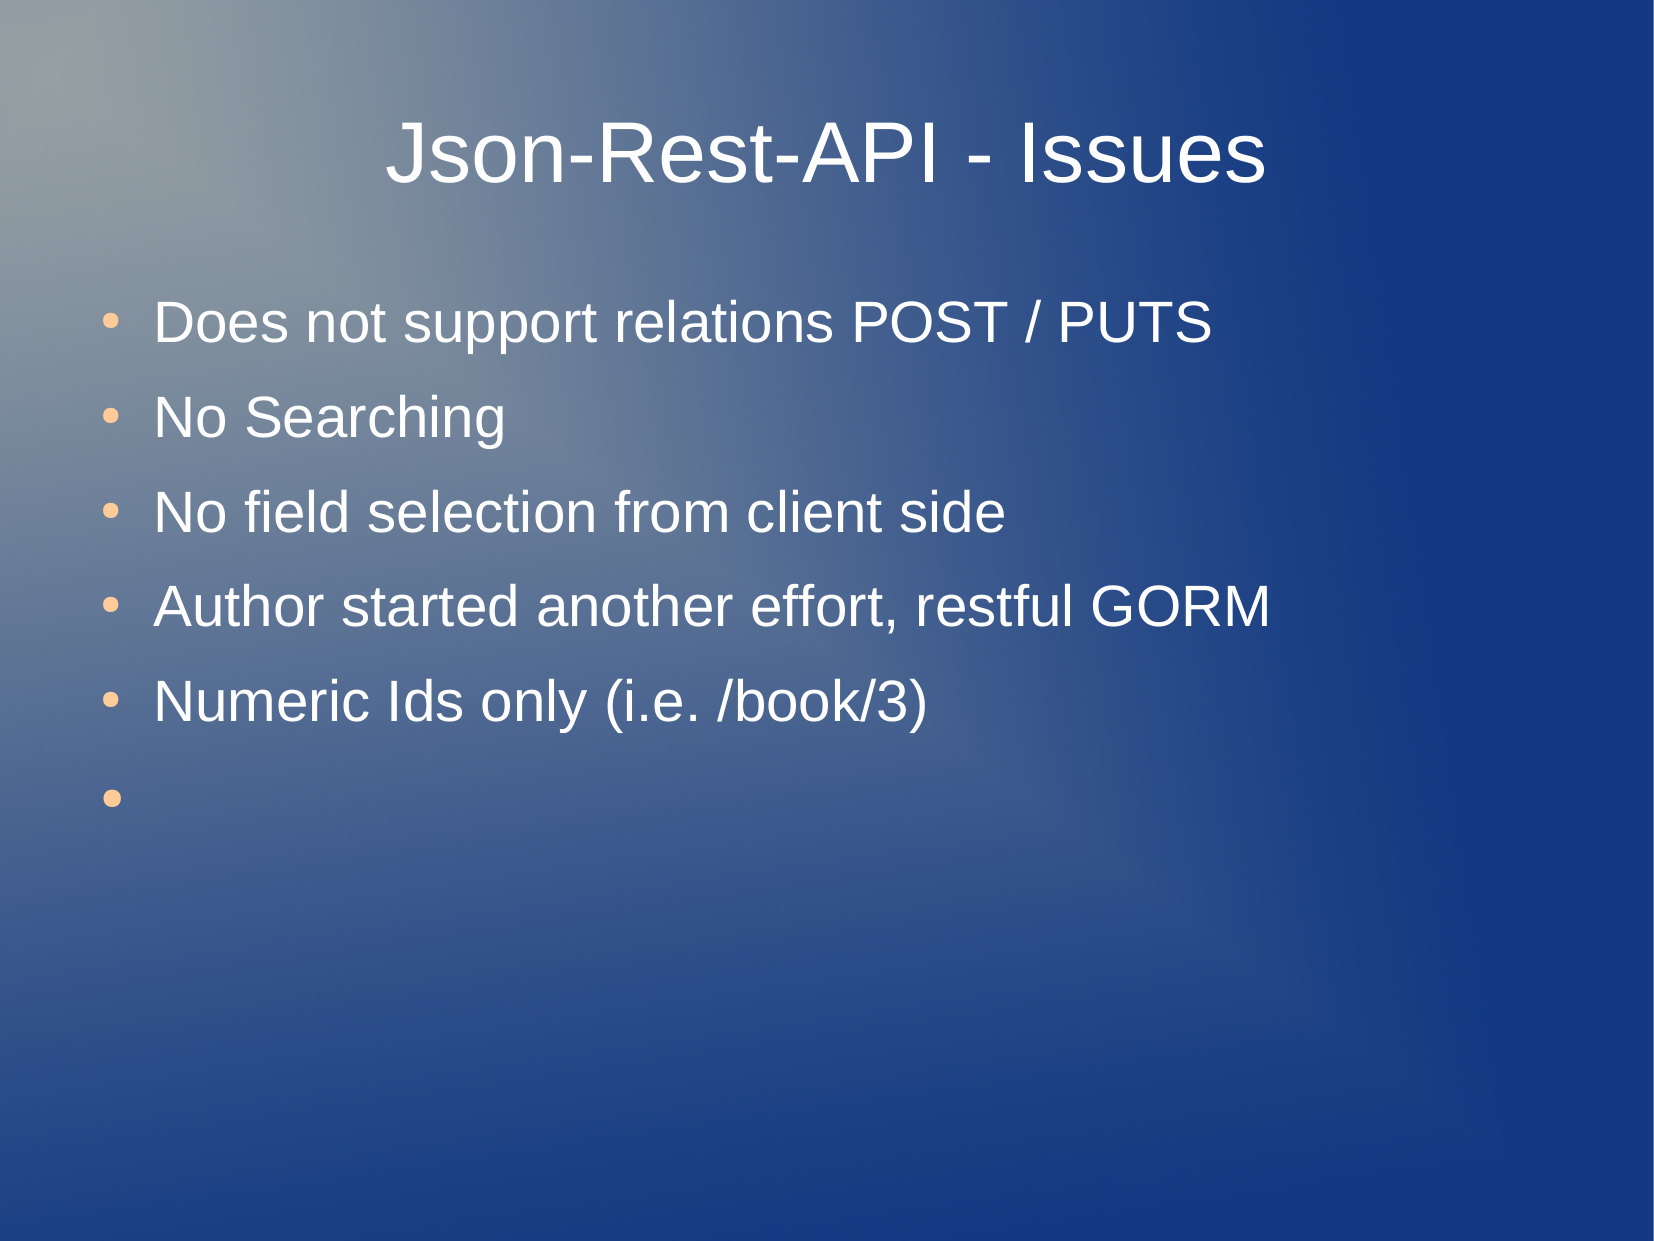

# Json-Rest-API - Issues
Does not support relations POST / PUTS
No Searching
No field selection from client side
Author started another effort, restful GORM
Numeric Ids only (i.e. /book/3)